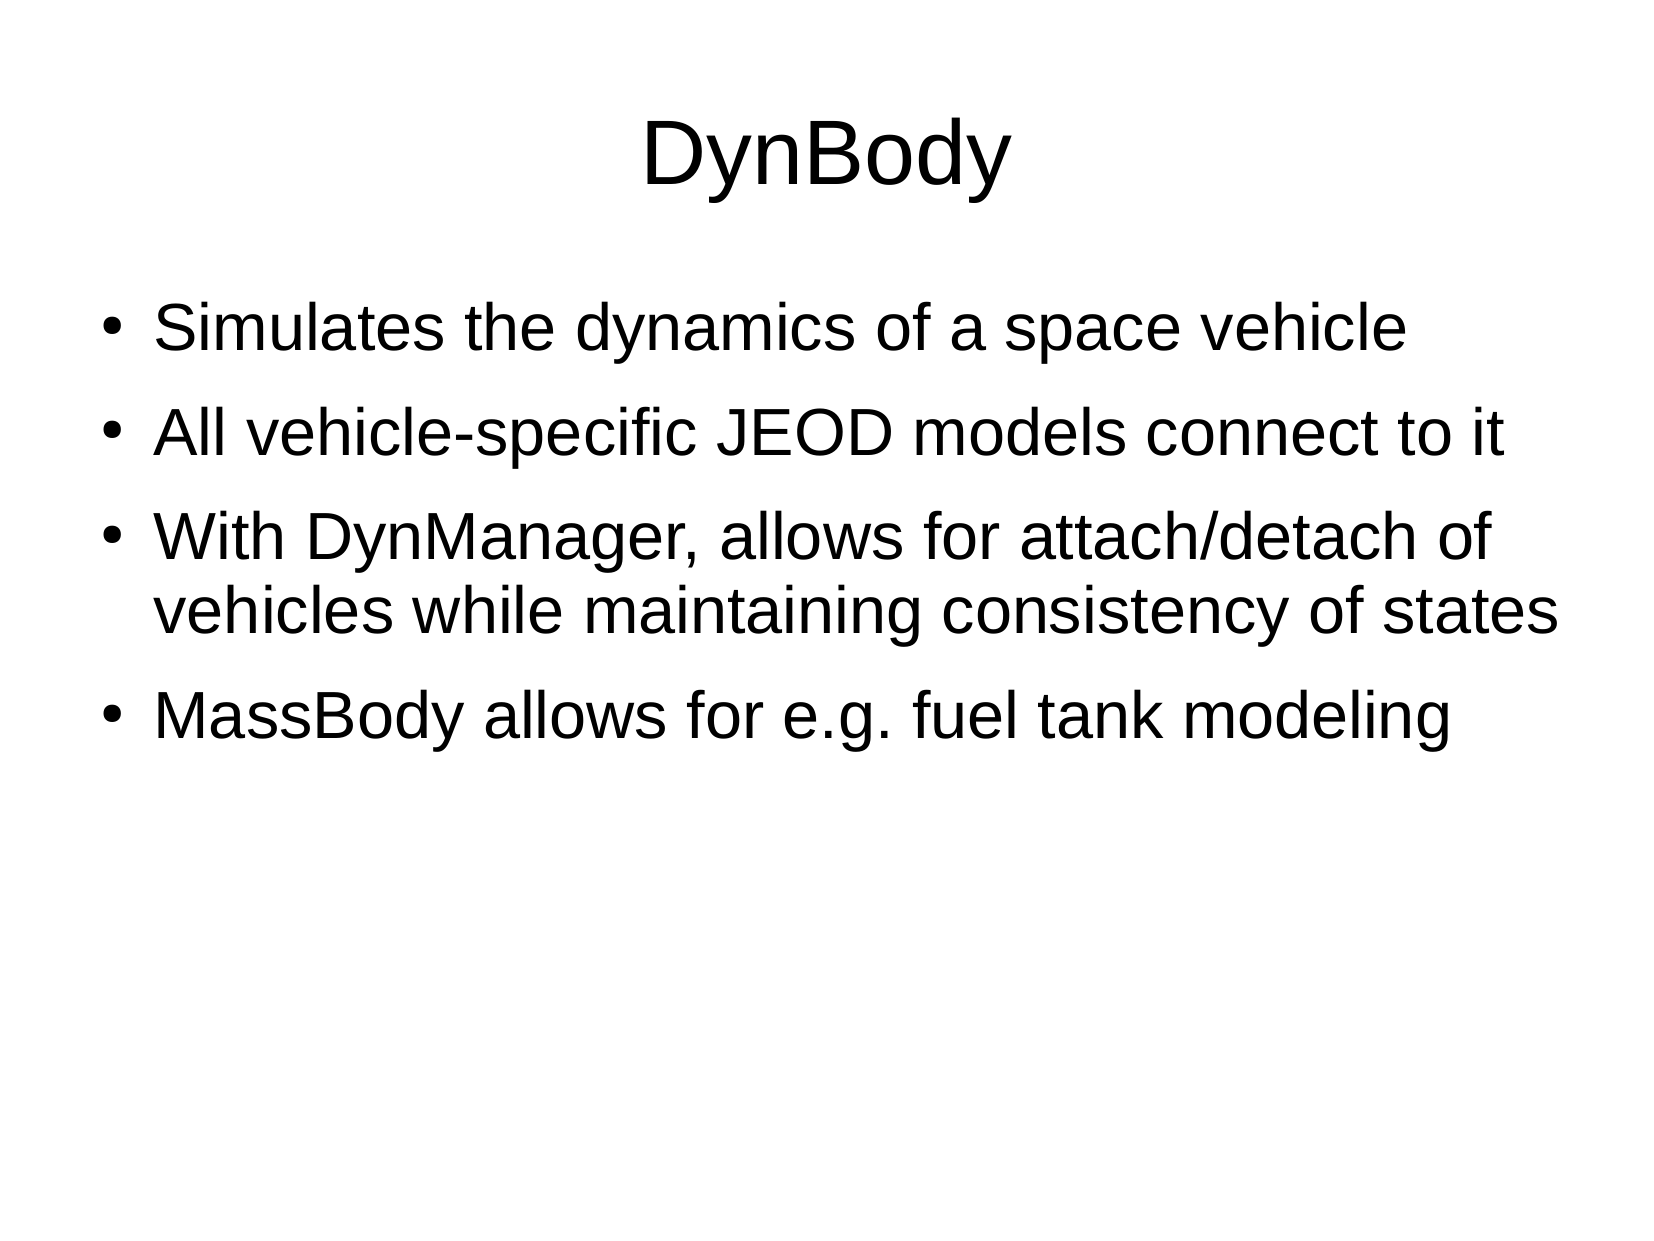

# DynBody
Simulates the dynamics of a space vehicle
All vehicle-specific JEOD models connect to it
With DynManager, allows for attach/detach of vehicles while maintaining consistency of states
MassBody allows for e.g. fuel tank modeling